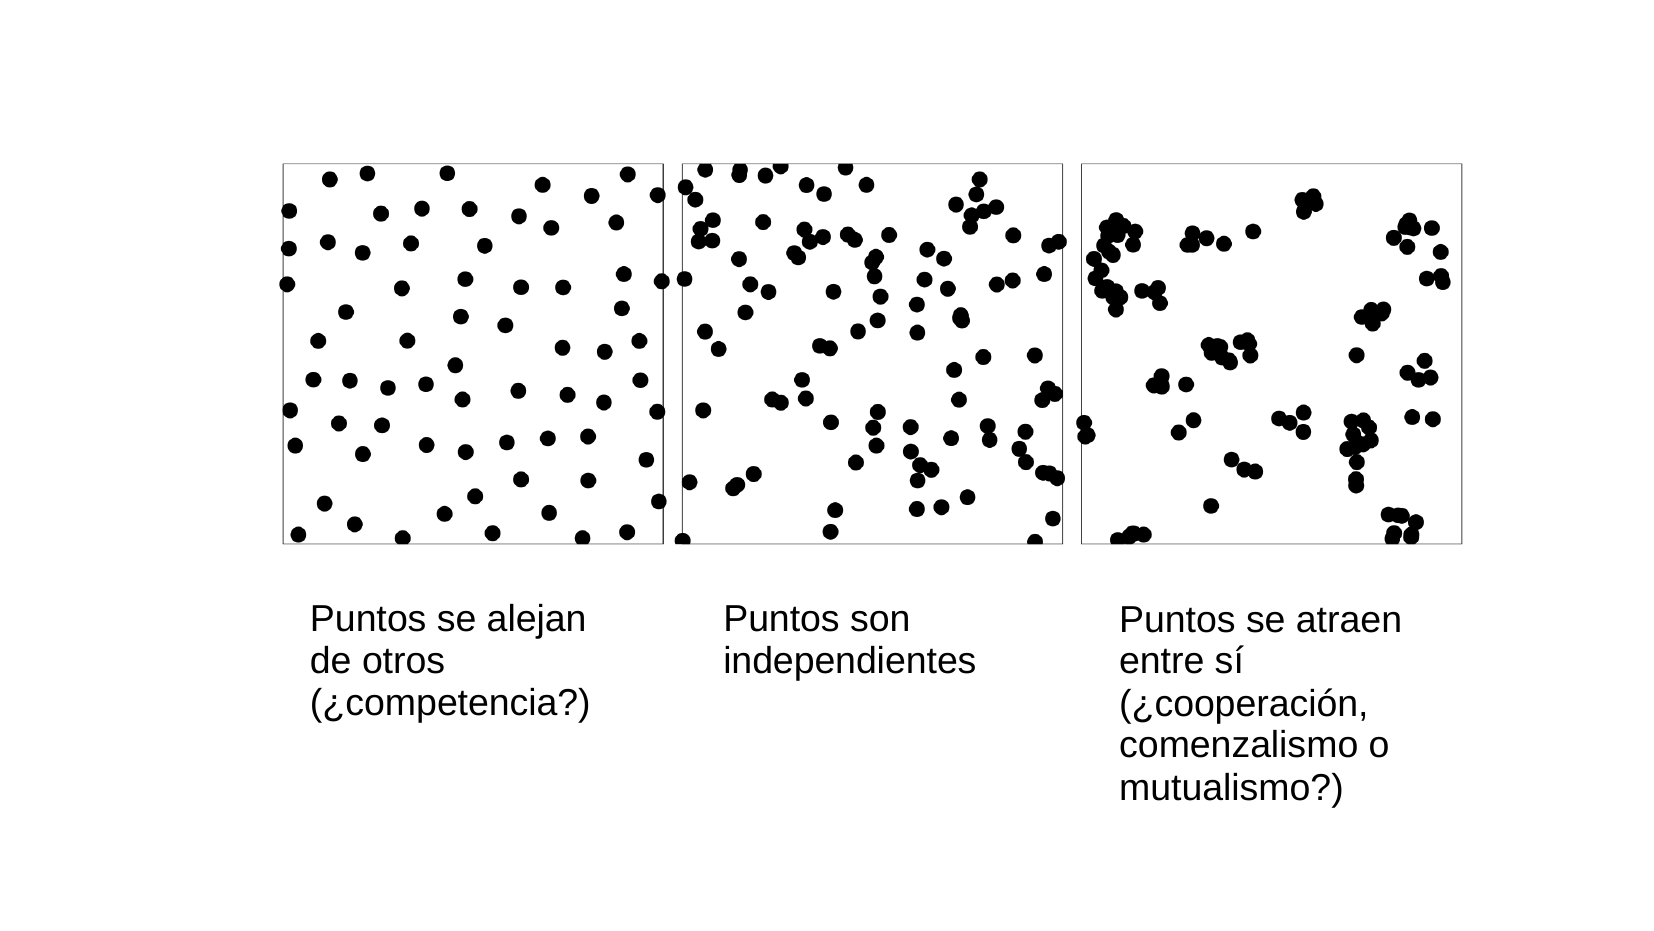

Puntos se alejan de otros (¿competencia?)
Puntos son independientes
Puntos se atraen entre sí (¿cooperación, comenzalismo o mutualismo?)